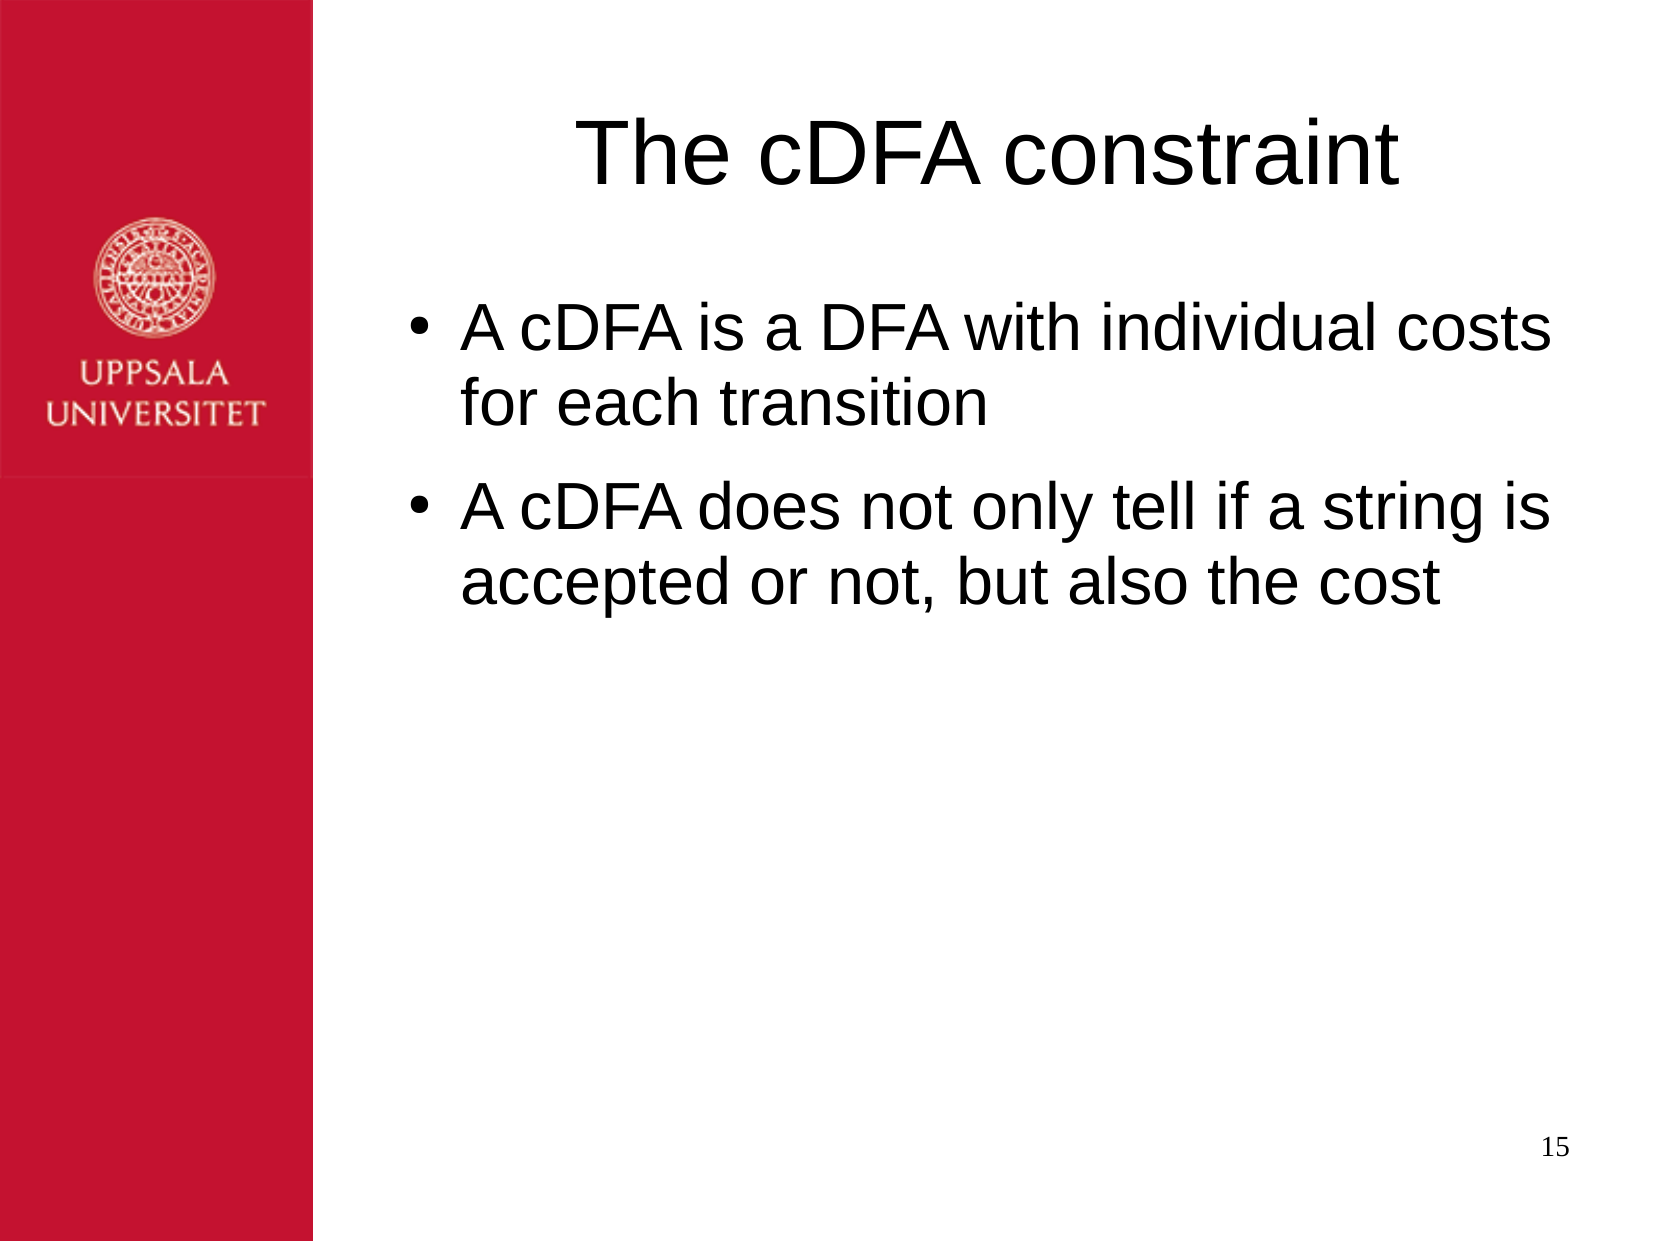

# The cDFA constraint
A cDFA is a DFA with individual costs for each transition
A cDFA does not only tell if a string is accepted or not, but also the cost
15